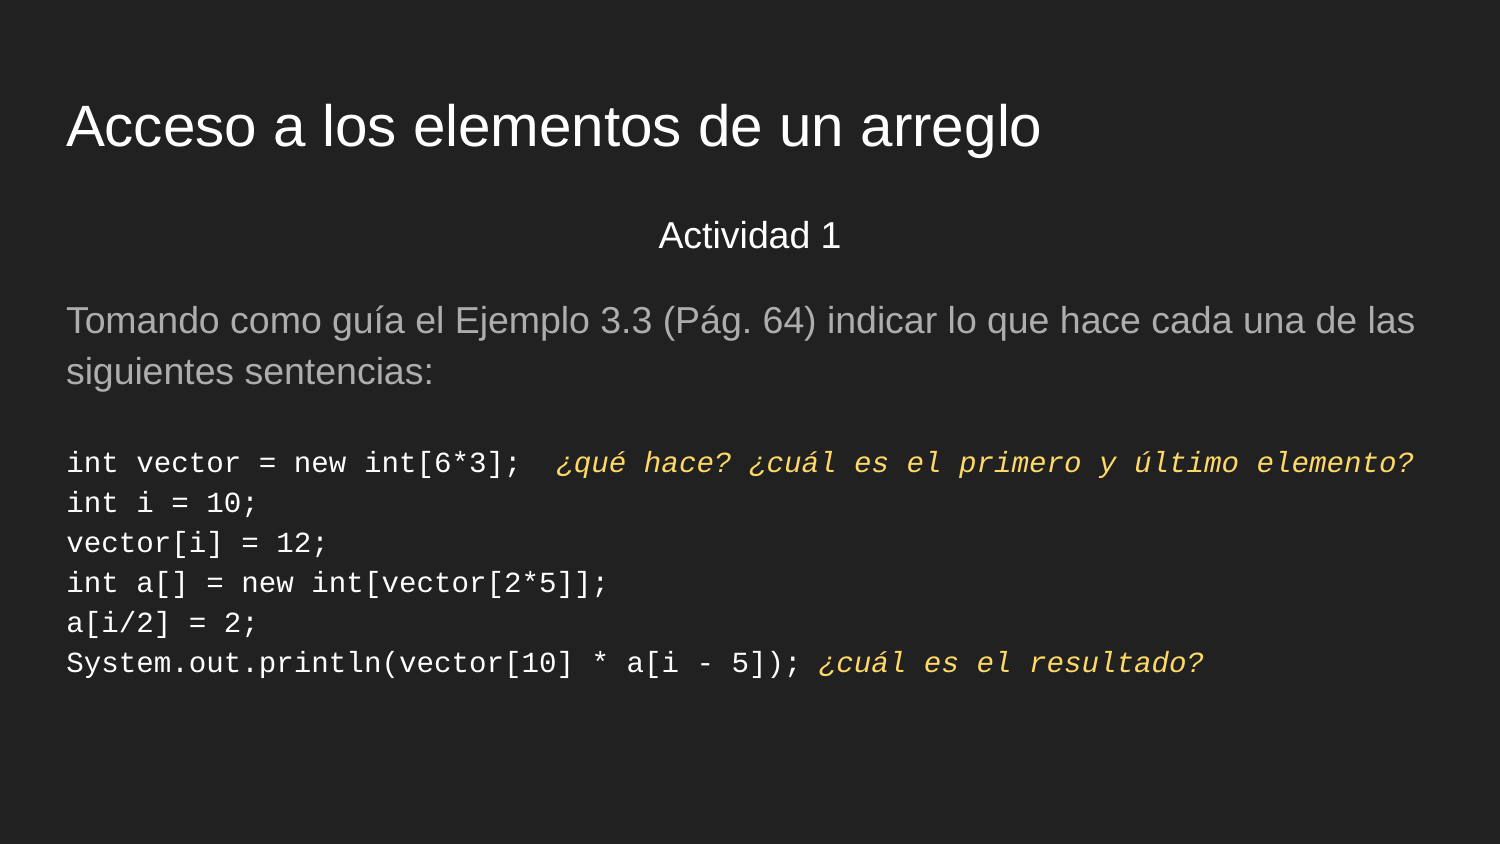

# Acceso a los elementos de un arreglo
Actividad 1
Tomando como guía el Ejemplo 3.3 (Pág. 64) indicar lo que hace cada una de las siguientes sentencias:
int vector = new int[6*3]; ¿qué hace? ¿cuál es el primero y último elemento?
int i = 10;
vector[i] = 12;
int a[] = new int[vector[2*5]];
a[i/2] = 2;
System.out.println(vector[10] * a[i - 5]); ¿cuál es el resultado?